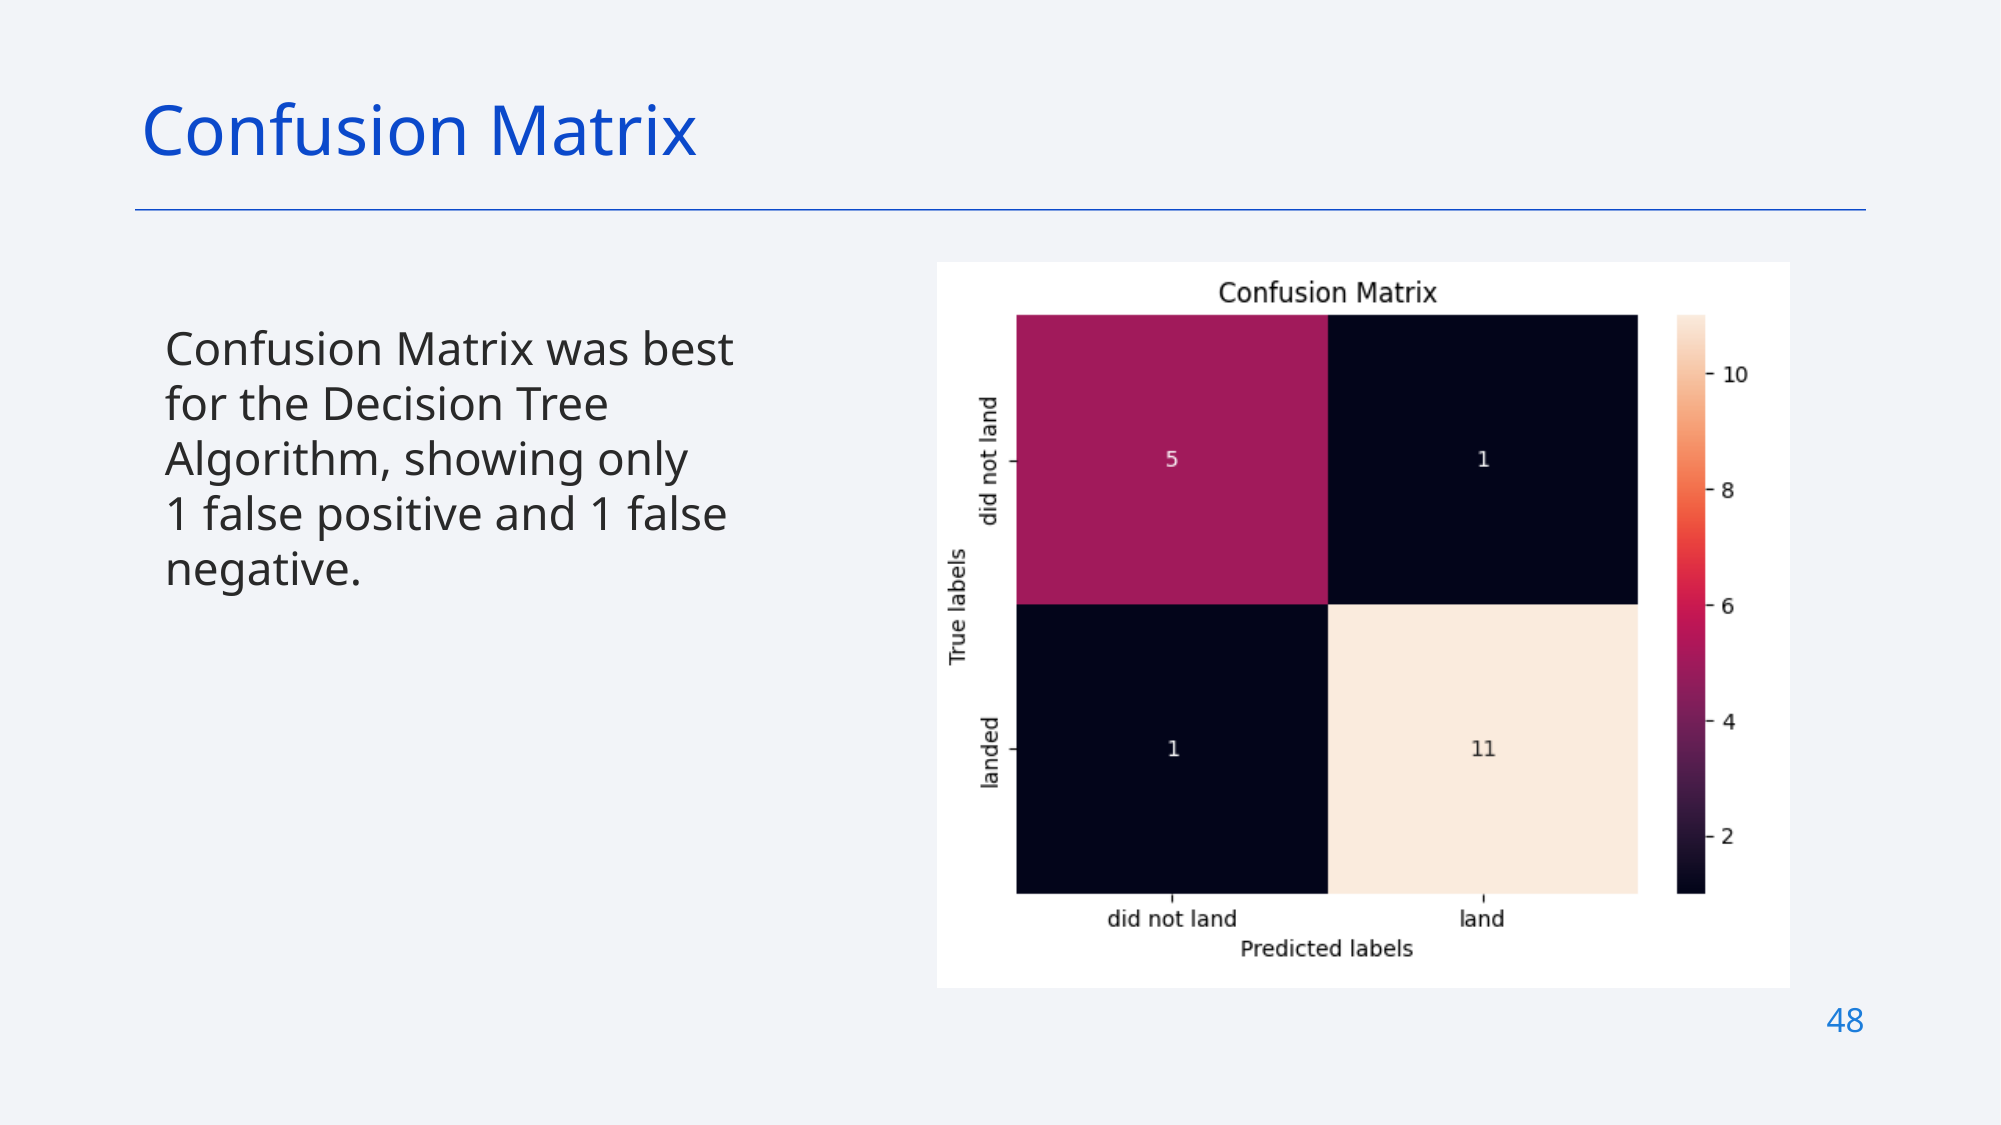

Confusion Matrix
# Confusion Matrix was best for the Decision Tree Algorithm, showing only 1 false positive and 1 false negative.
48